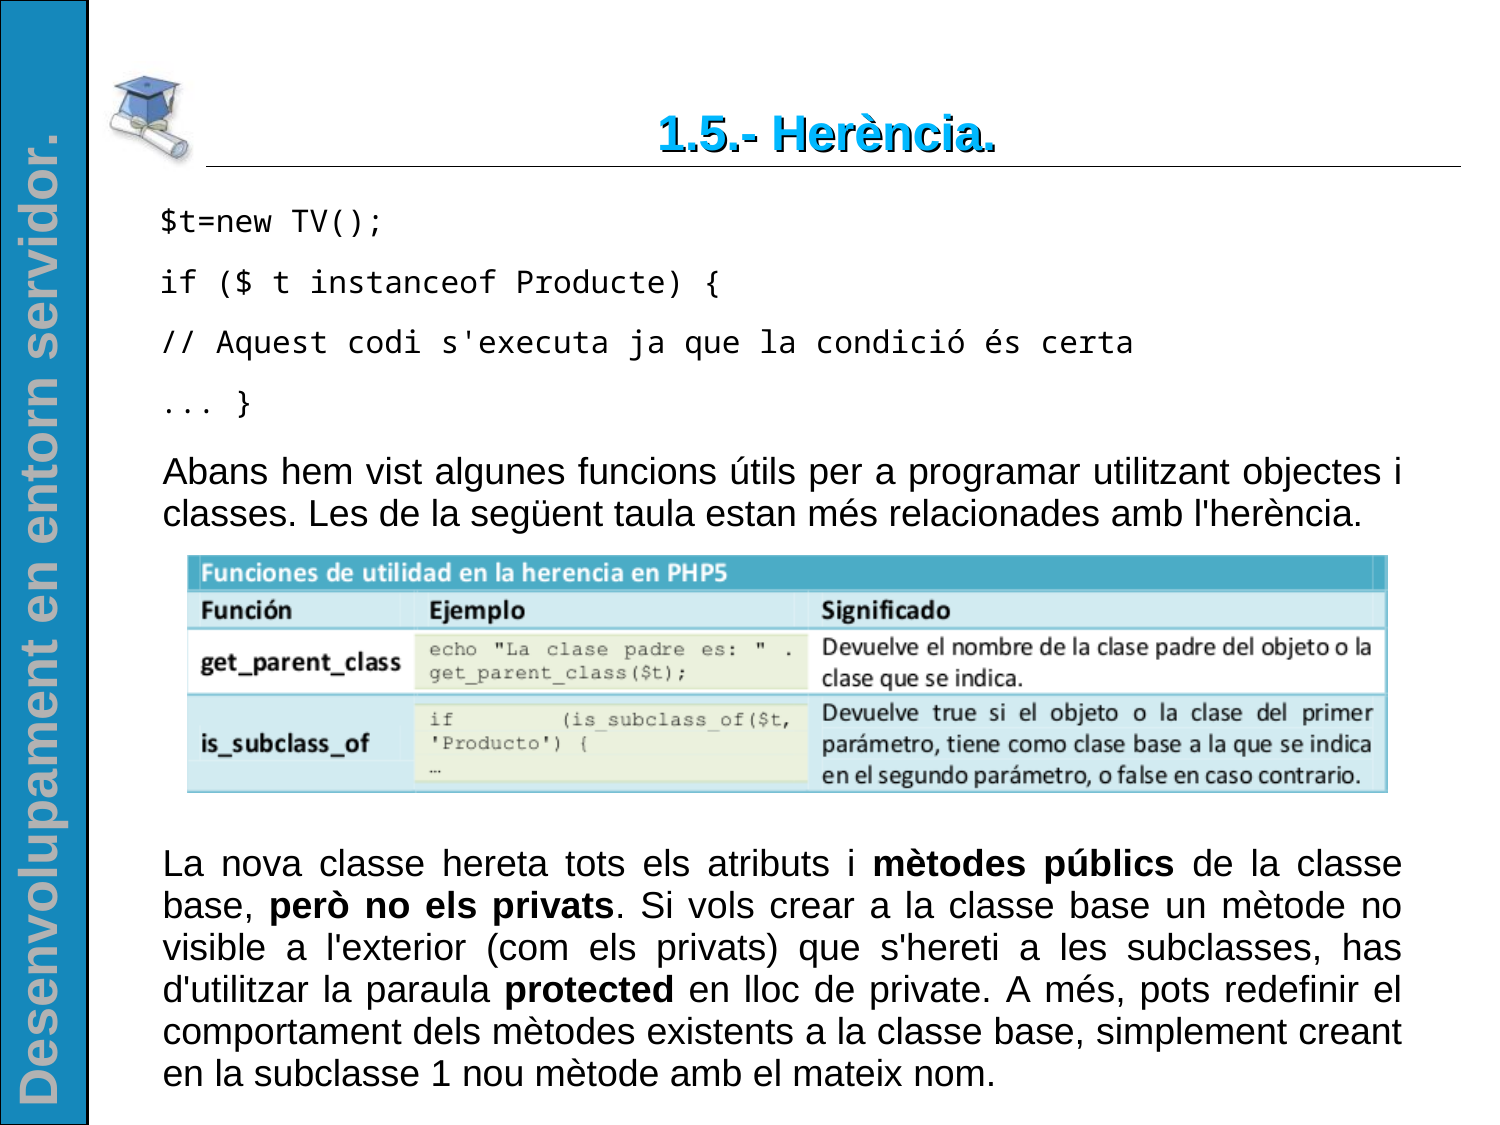

# 1.5.- Herència.
$t=new TV();
if ($ t instanceof Producte) {
// Aquest codi s'executa ja que la condició és certa
... }
Abans hem vist algunes funcions útils per a programar utilitzant objectes i classes. Les de la següent taula estan més relacionades amb l'herència.
La nova classe hereta tots els atributs i mètodes públics de la classe base, però no els privats. Si vols crear a la classe base un mètode no visible a l'exterior (com els privats) que s'hereti a les subclasses, has d'utilitzar la paraula protected en lloc de private. A més, pots redefinir el comportament dels mètodes existents a la classe base, simplement creant en la subclasse 1 nou mètode amb el mateix nom.